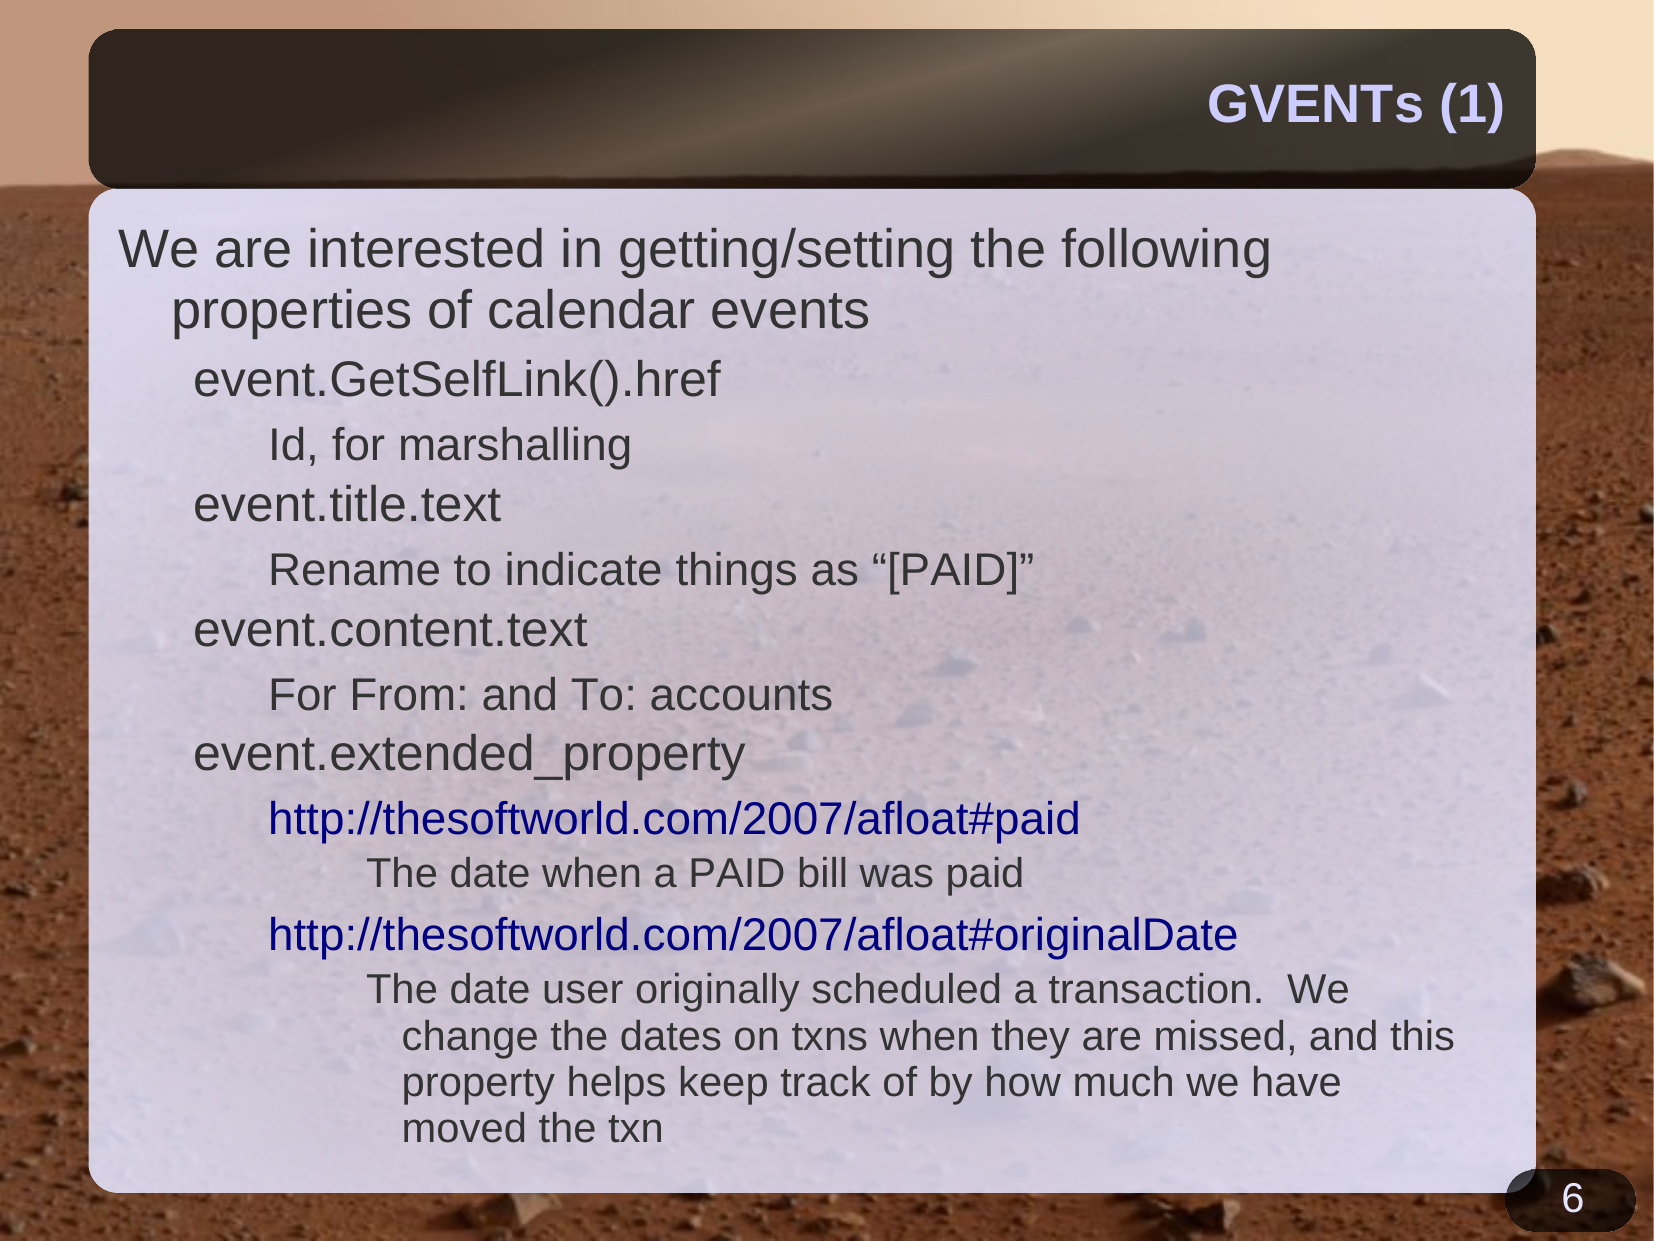

# GVENTs (1)
We are interested in getting/setting the following properties of calendar events
event.GetSelfLink().href
Id, for marshalling
event.title.text
Rename to indicate things as “[PAID]”
event.content.text
For From: and To: accounts
event.extended_property
http://thesoftworld.com/2007/afloat#paid
The date when a PAID bill was paid
http://thesoftworld.com/2007/afloat#originalDate
The date user originally scheduled a transaction. We change the dates on txns when they are missed, and this property helps keep track of by how much we have moved the txn